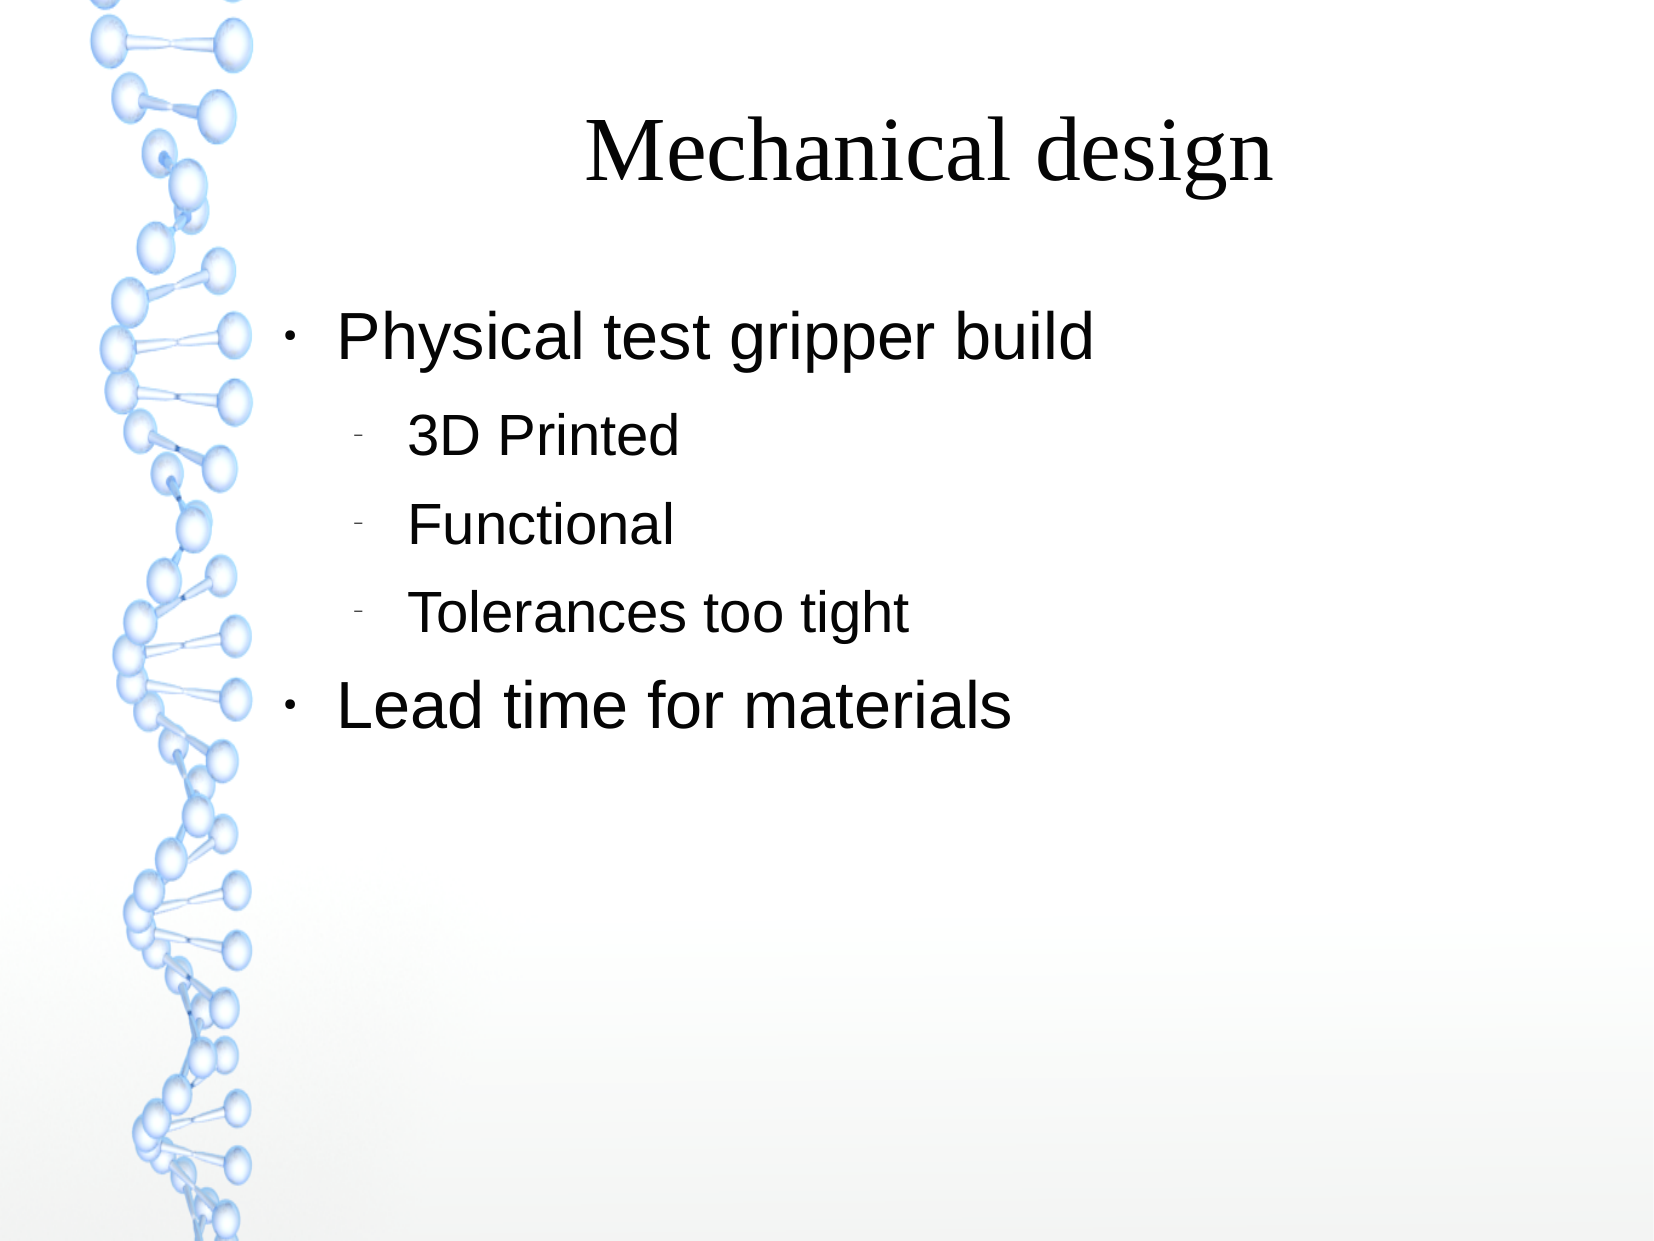

# Mechanical design
Physical test gripper build
3D Printed
Functional
Tolerances too tight
Lead time for materials